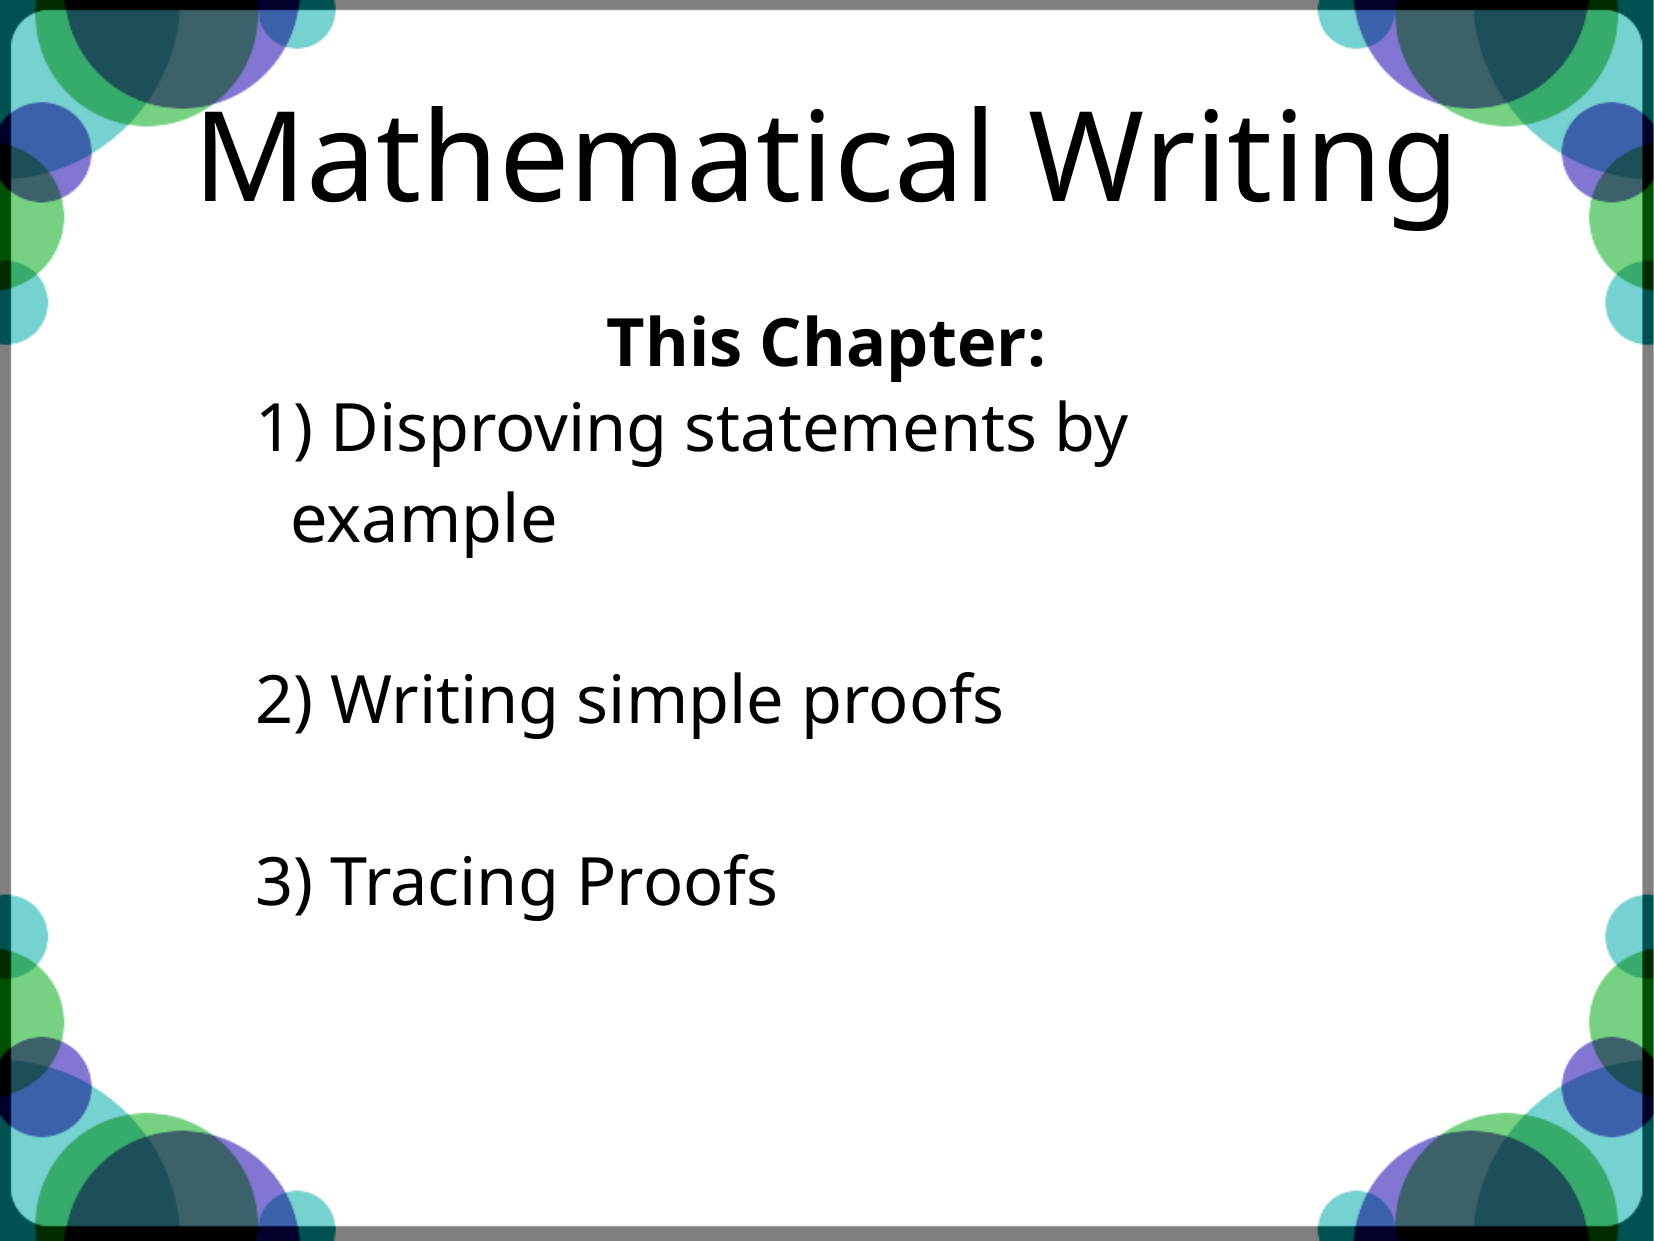

# Mathematical Writing
This Chapter:
 Disproving statements by example
 Writing simple proofs
 Tracing Proofs